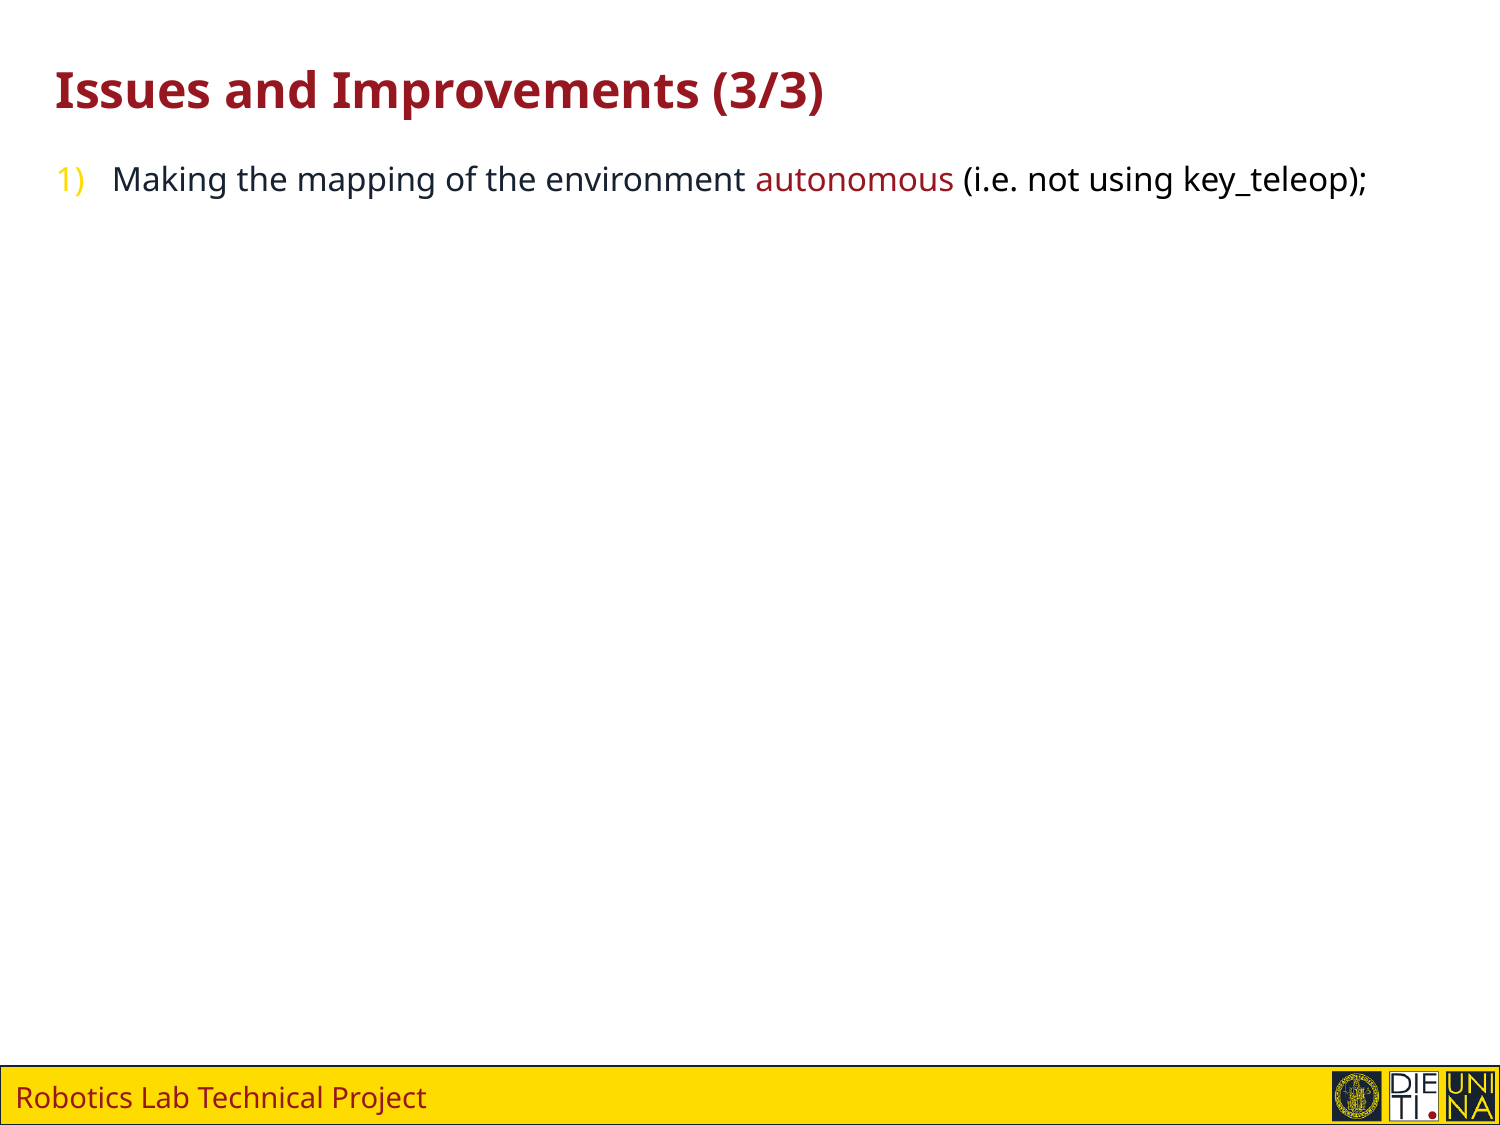

Issues and Improvements (3/3)
Making the mapping of the environment autonomous (i.e. not using key_teleop);
Robotics Lab Technical Project